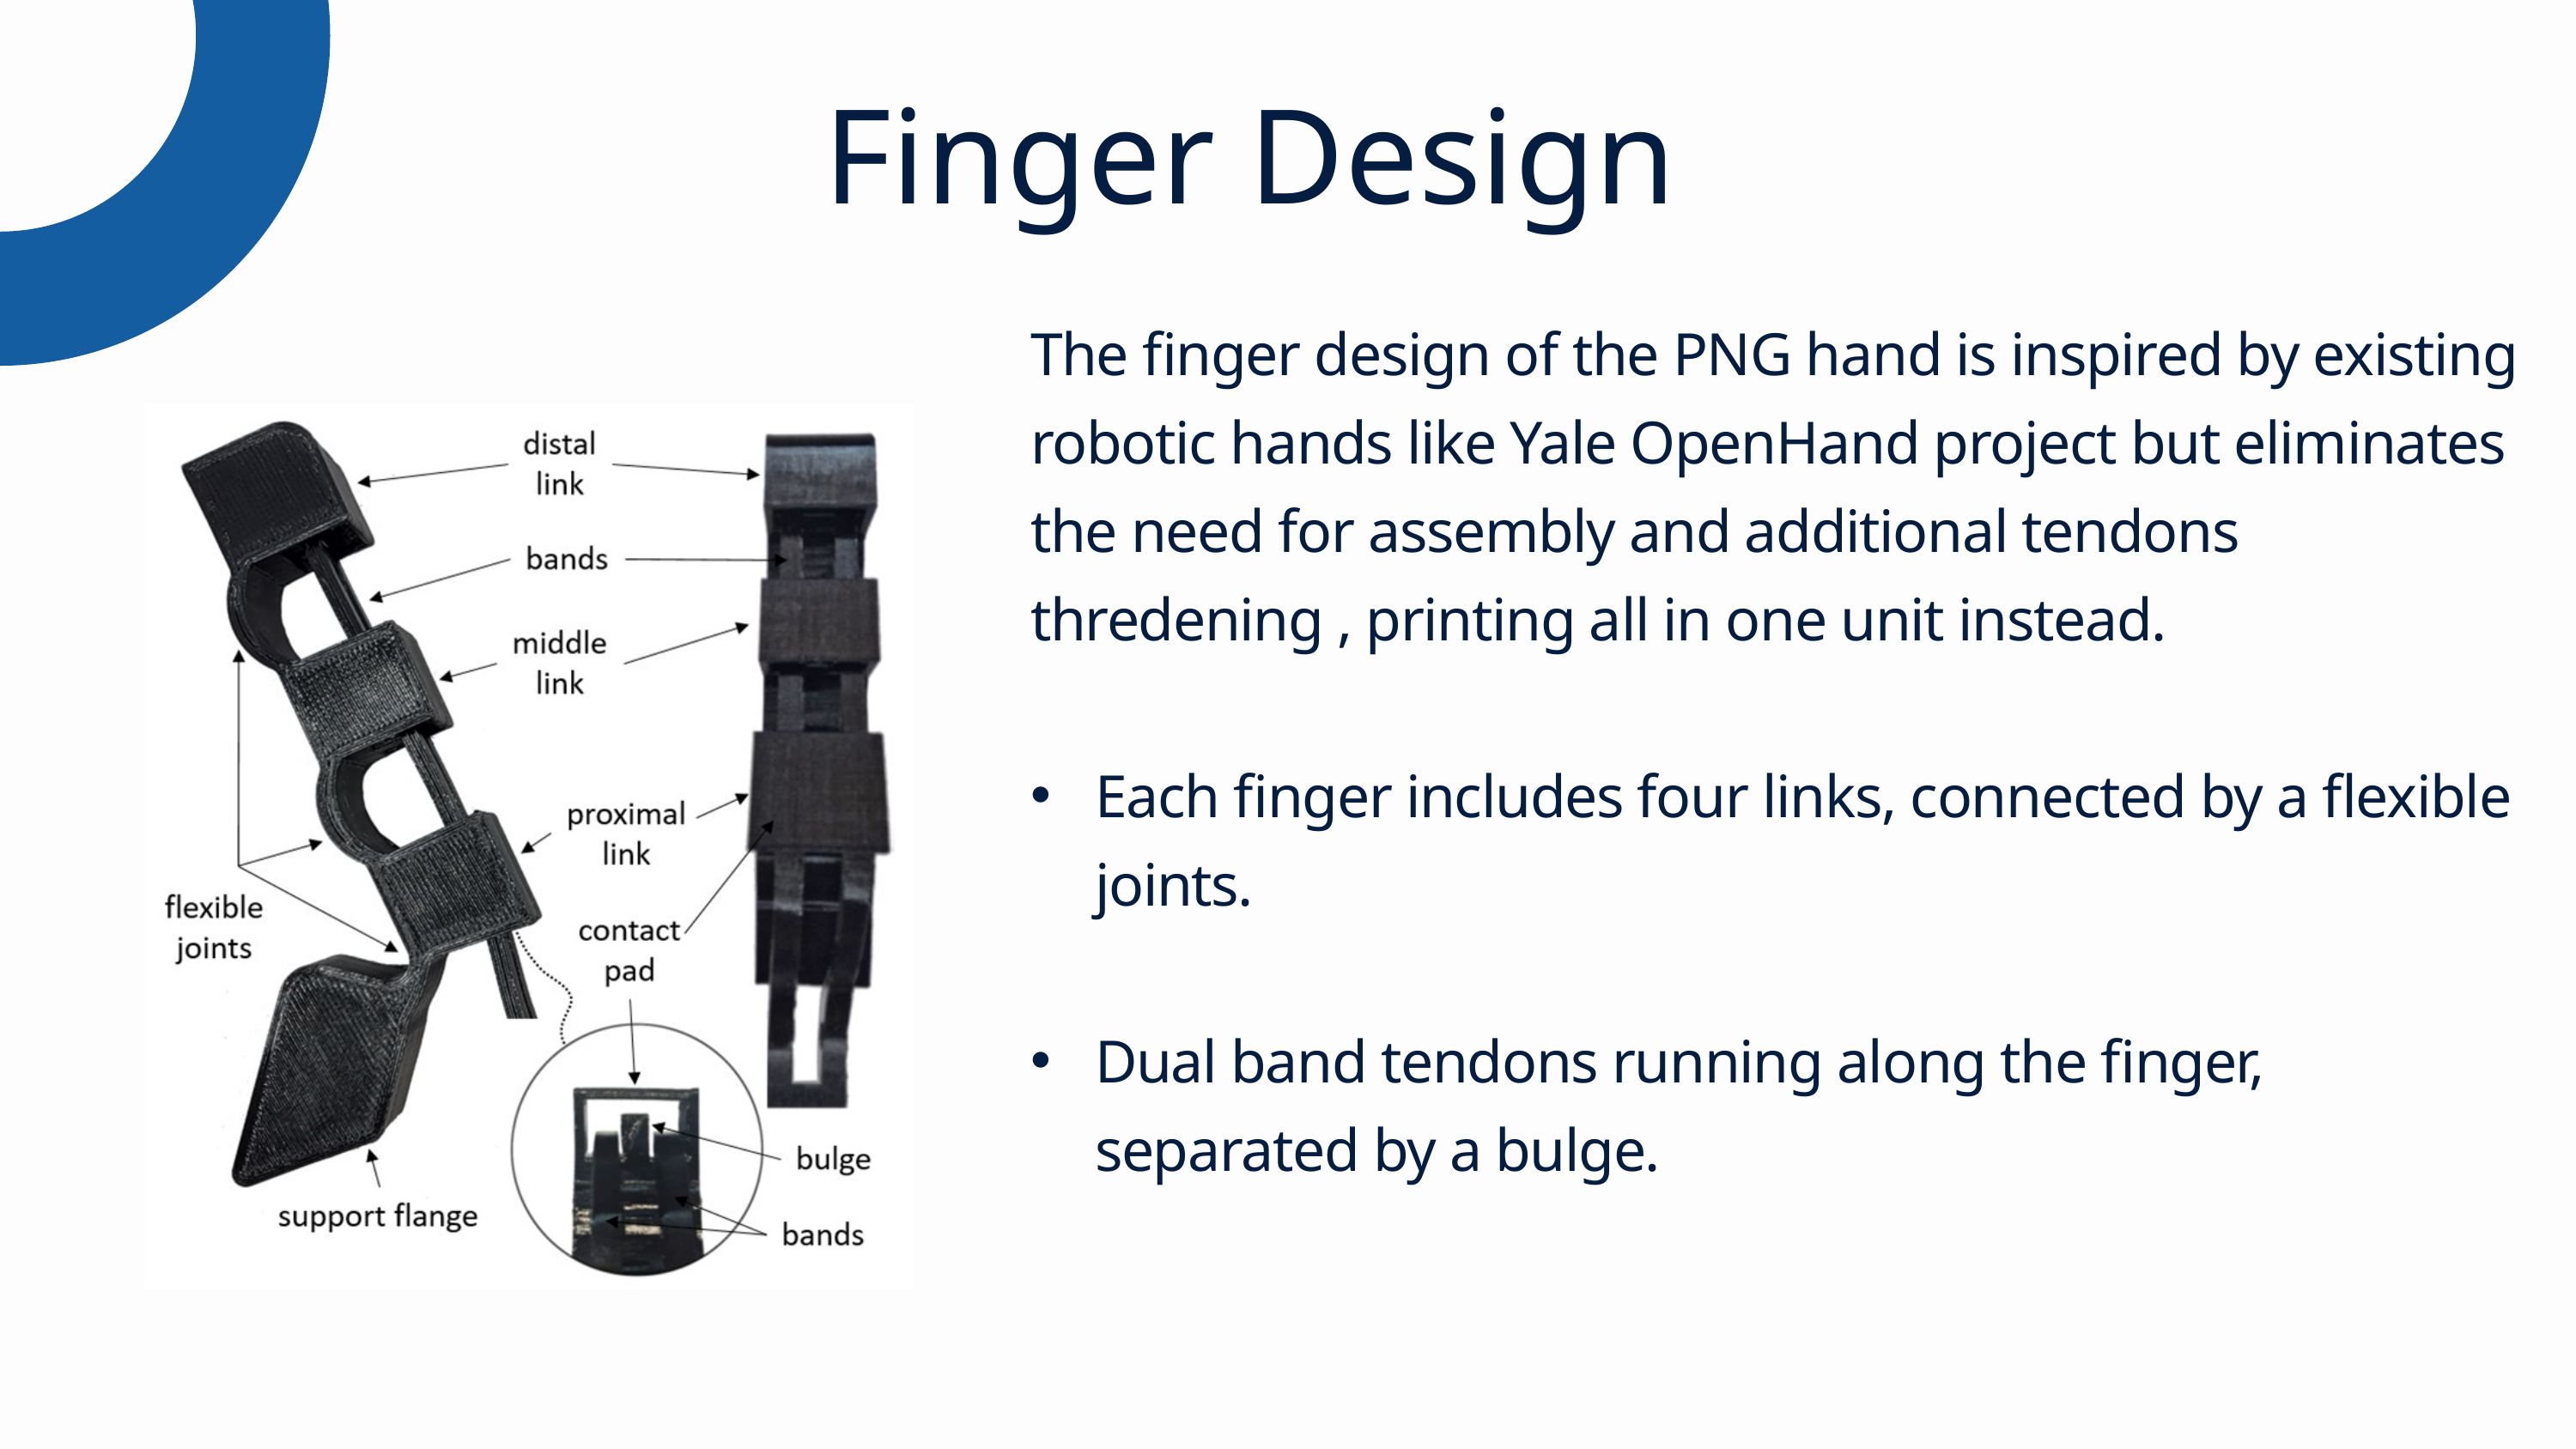

Finger Design
The finger design of the PNG hand is inspired by existing robotic hands like Yale OpenHand project but eliminates the need for assembly and additional tendons thredening , printing all in one unit instead.
Each finger includes four links, connected by a flexible joints.
Dual band tendons running along the finger, separated by a bulge.